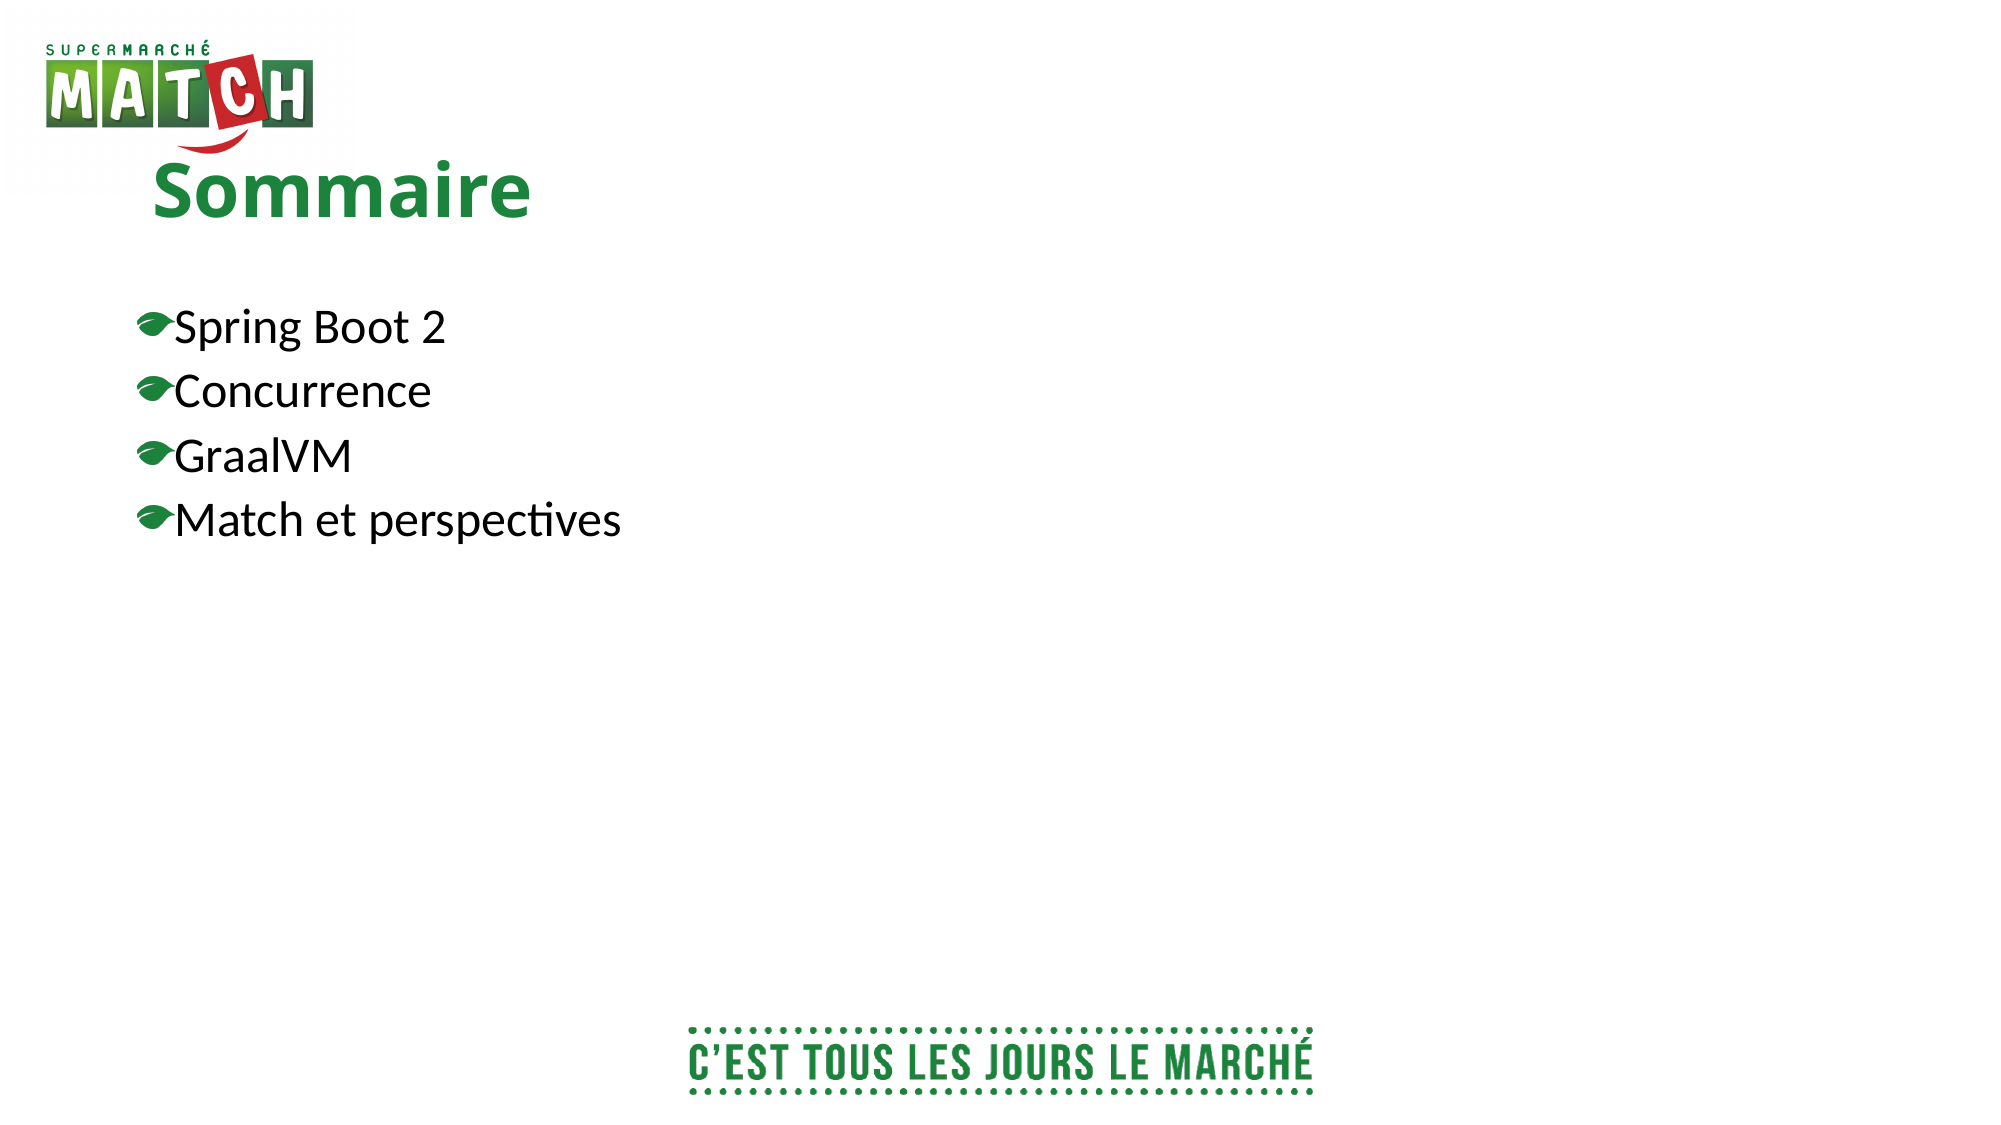

# Sommaire
Spring Boot 2
Concurrence
GraalVM
Match et perspectives